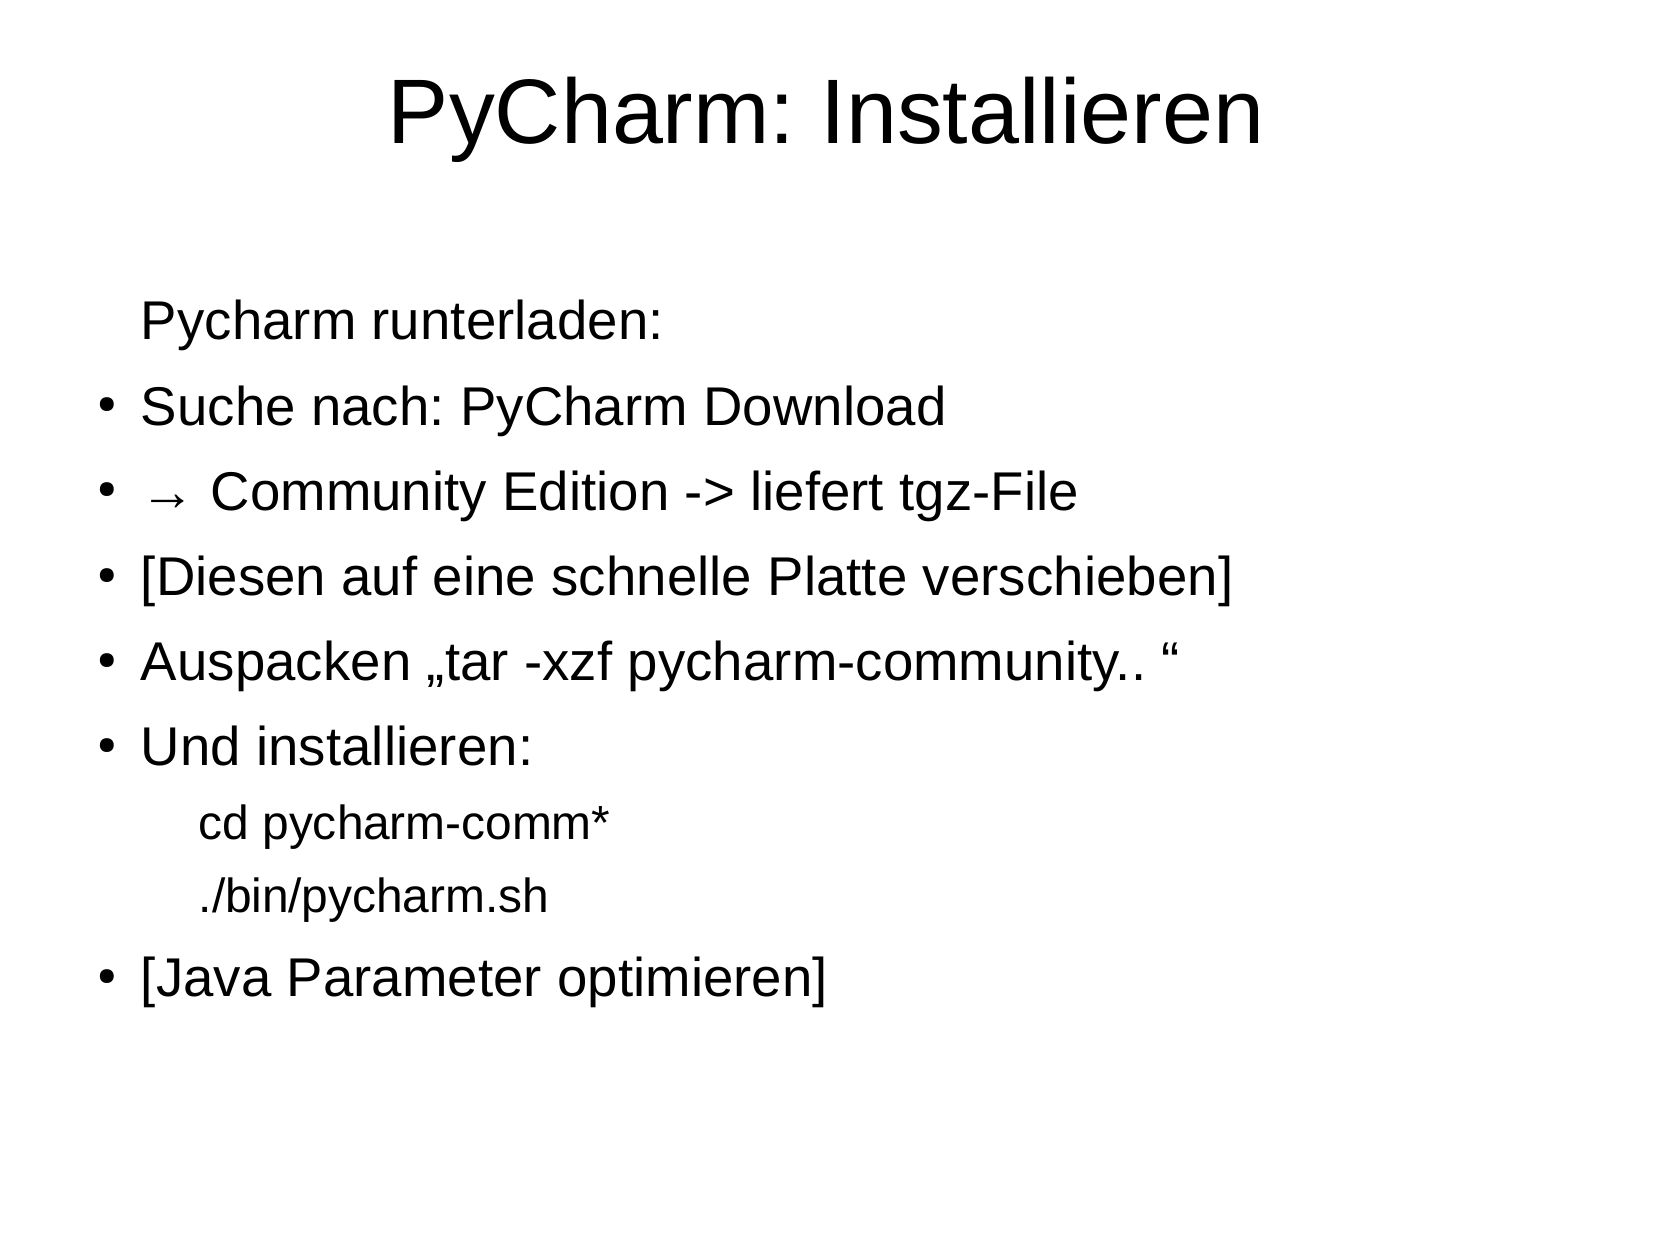

# PyCharm: Installieren
Pycharm runterladen:
Suche nach: PyCharm Download
→ Community Edition -> liefert tgz-File
[Diesen auf eine schnelle Platte verschieben]
Auspacken „tar -xzf pycharm-community.. “
Und installieren:
cd pycharm-comm*
./bin/pycharm.sh
[Java Parameter optimieren]